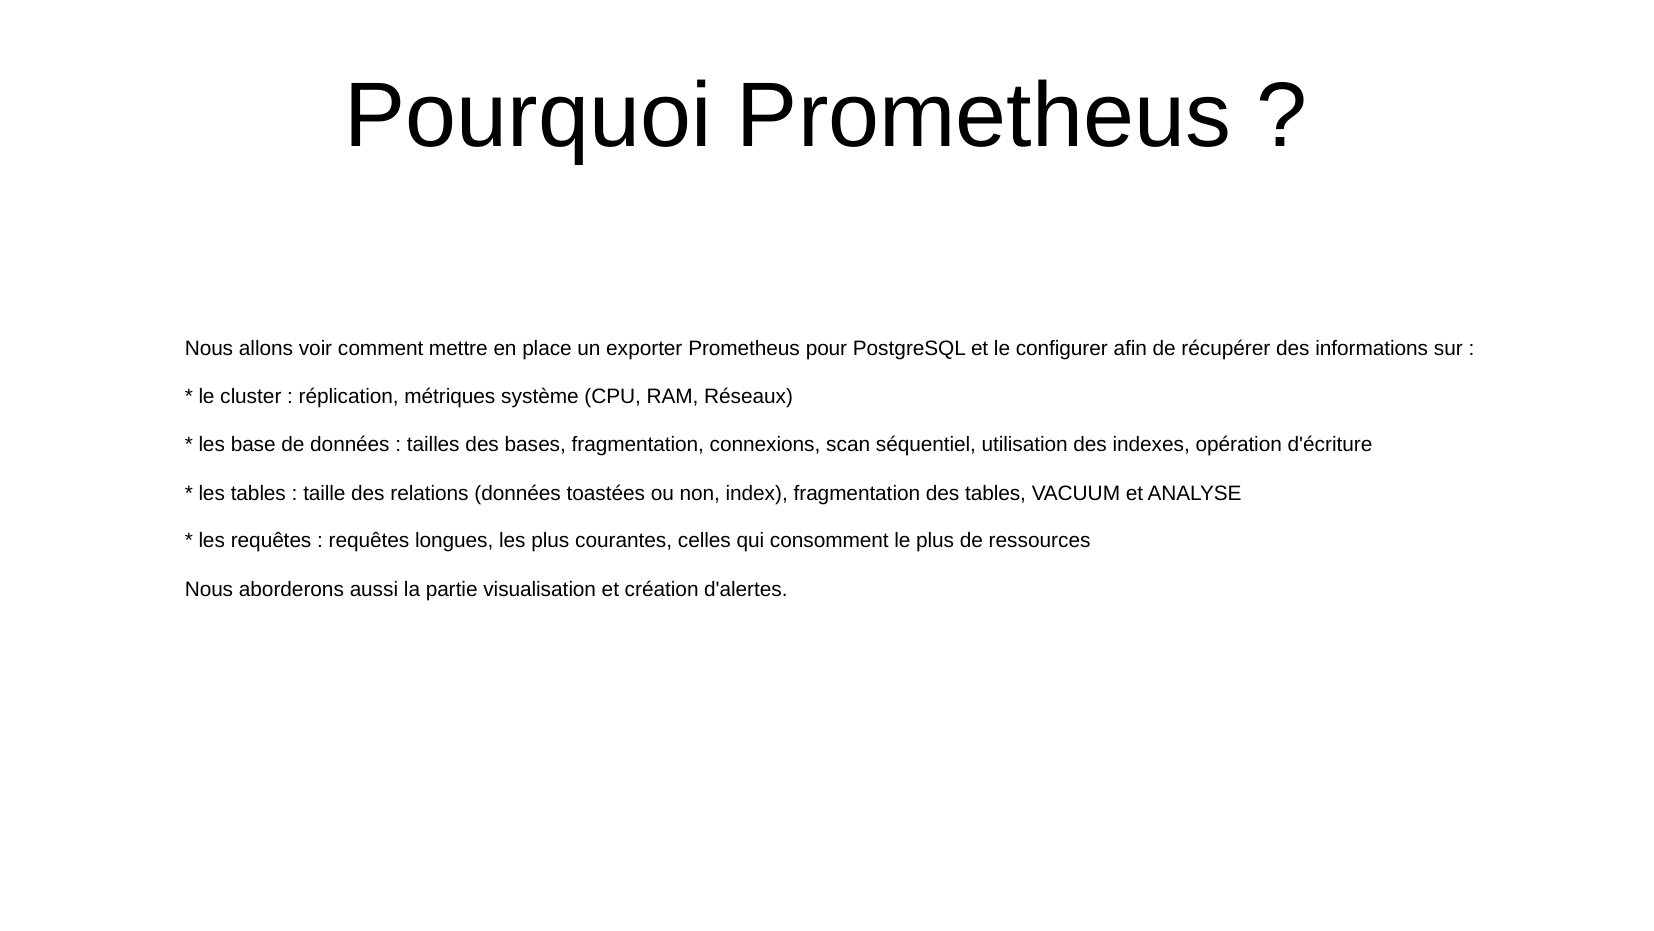

# Pourquoi Prometheus ?
Nous allons voir comment mettre en place un exporter Prometheus pour PostgreSQL et le configurer afin de récupérer des informations sur :
* le cluster : réplication, métriques système (CPU, RAM, Réseaux)
* les base de données : tailles des bases, fragmentation, connexions, scan séquentiel, utilisation des indexes, opération d'écriture
* les tables : taille des relations (données toastées ou non, index), fragmentation des tables, VACUUM et ANALYSE
* les requêtes : requêtes longues, les plus courantes, celles qui consomment le plus de ressources
Nous aborderons aussi la partie visualisation et création d'alertes.